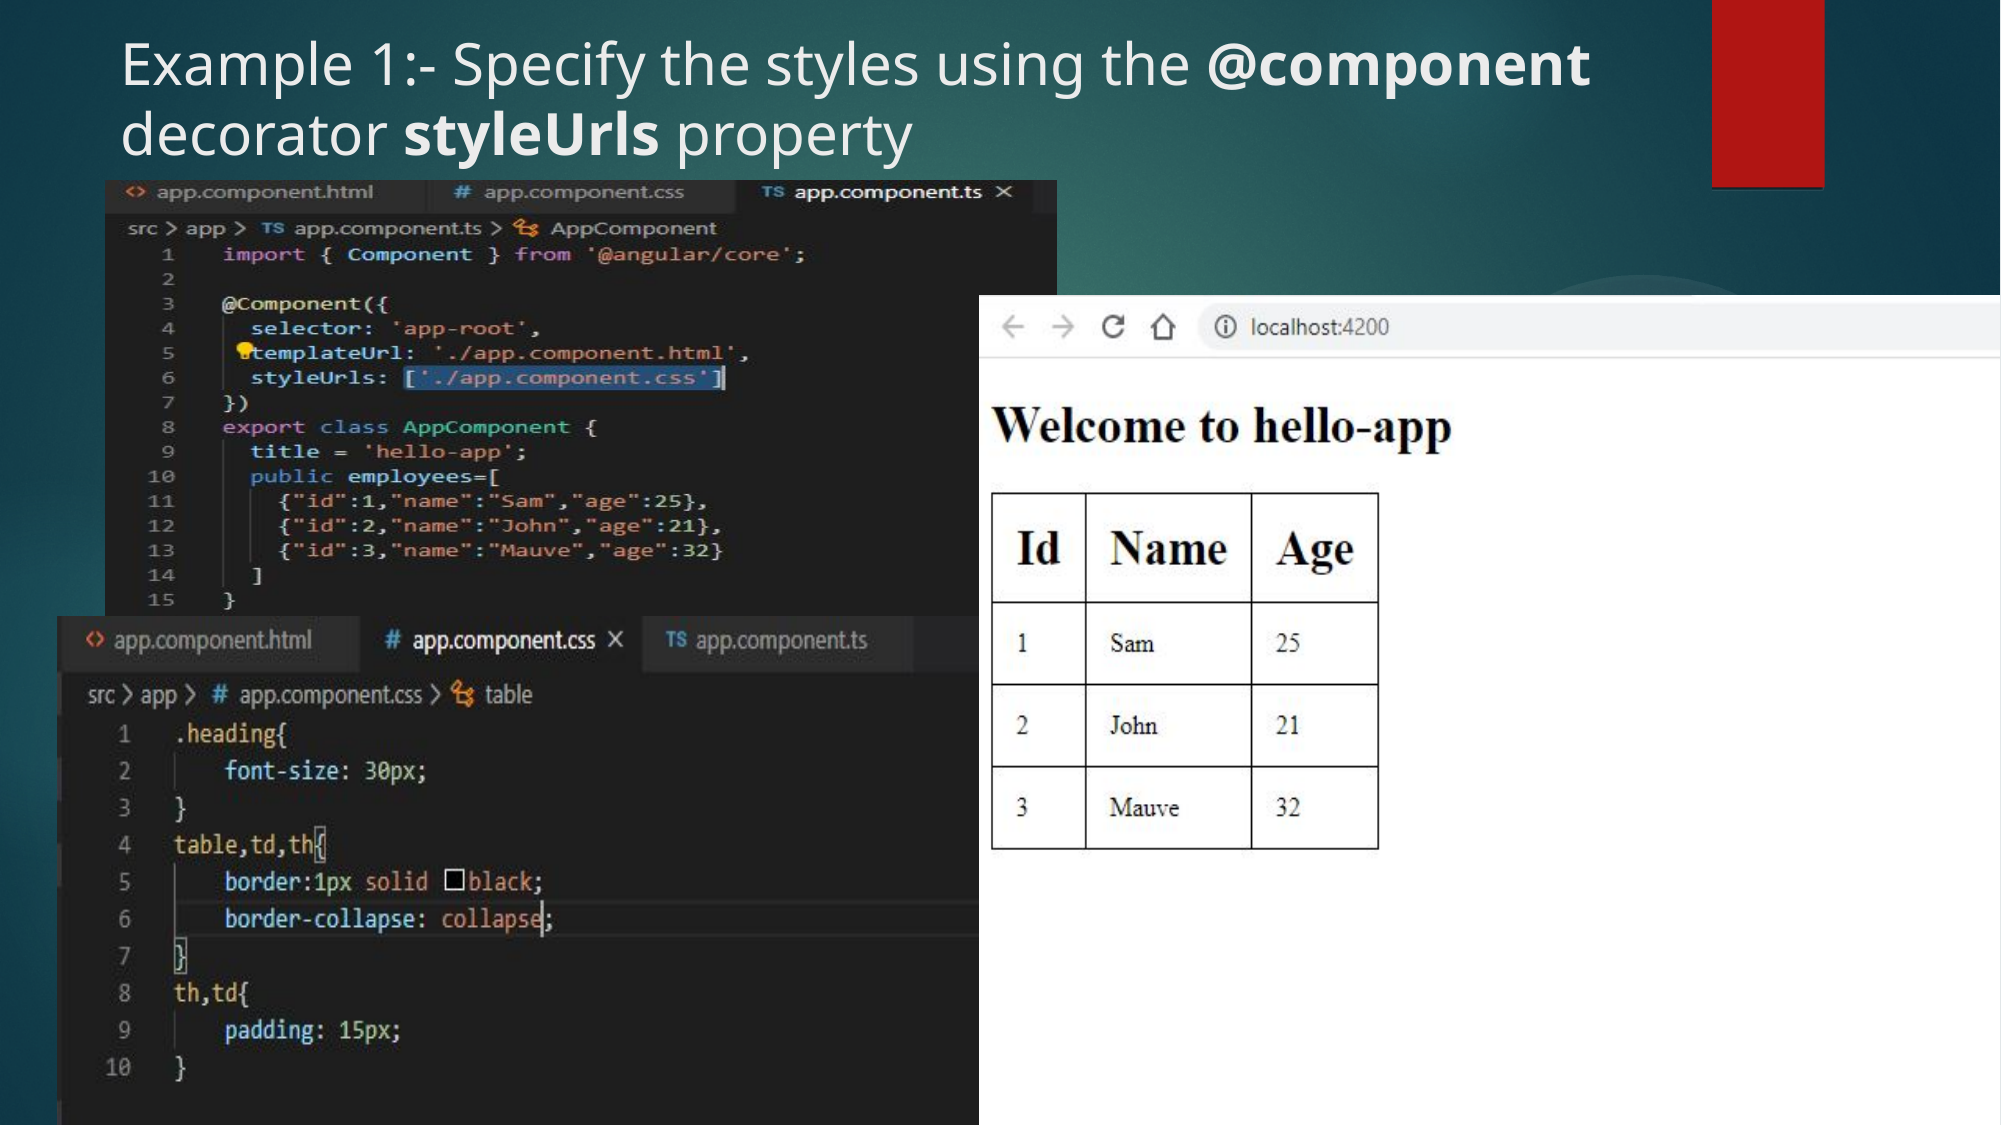

Example 1:- Specify the styles using the @component decorator styleUrls property